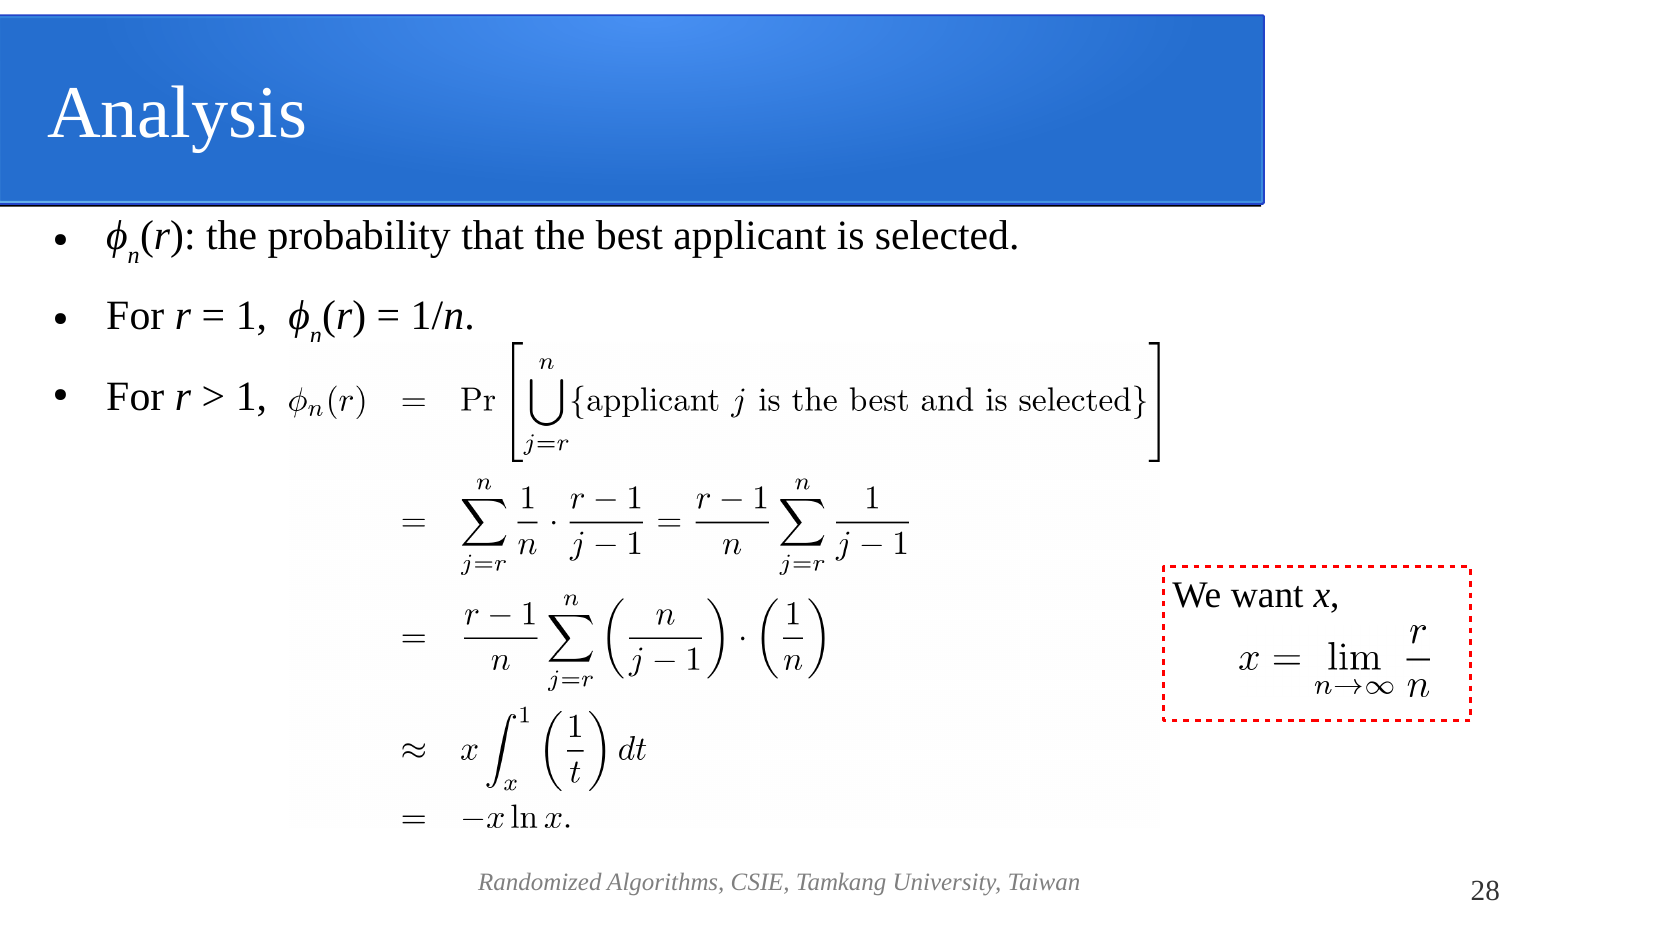

# Analysis
ϕn(r): the probability that the best applicant is selected.
For r = 1, ϕn(r) = 1/n.
For r > 1,
We want x,
Randomized Algorithms, CSIE, Tamkang University, Taiwan
28